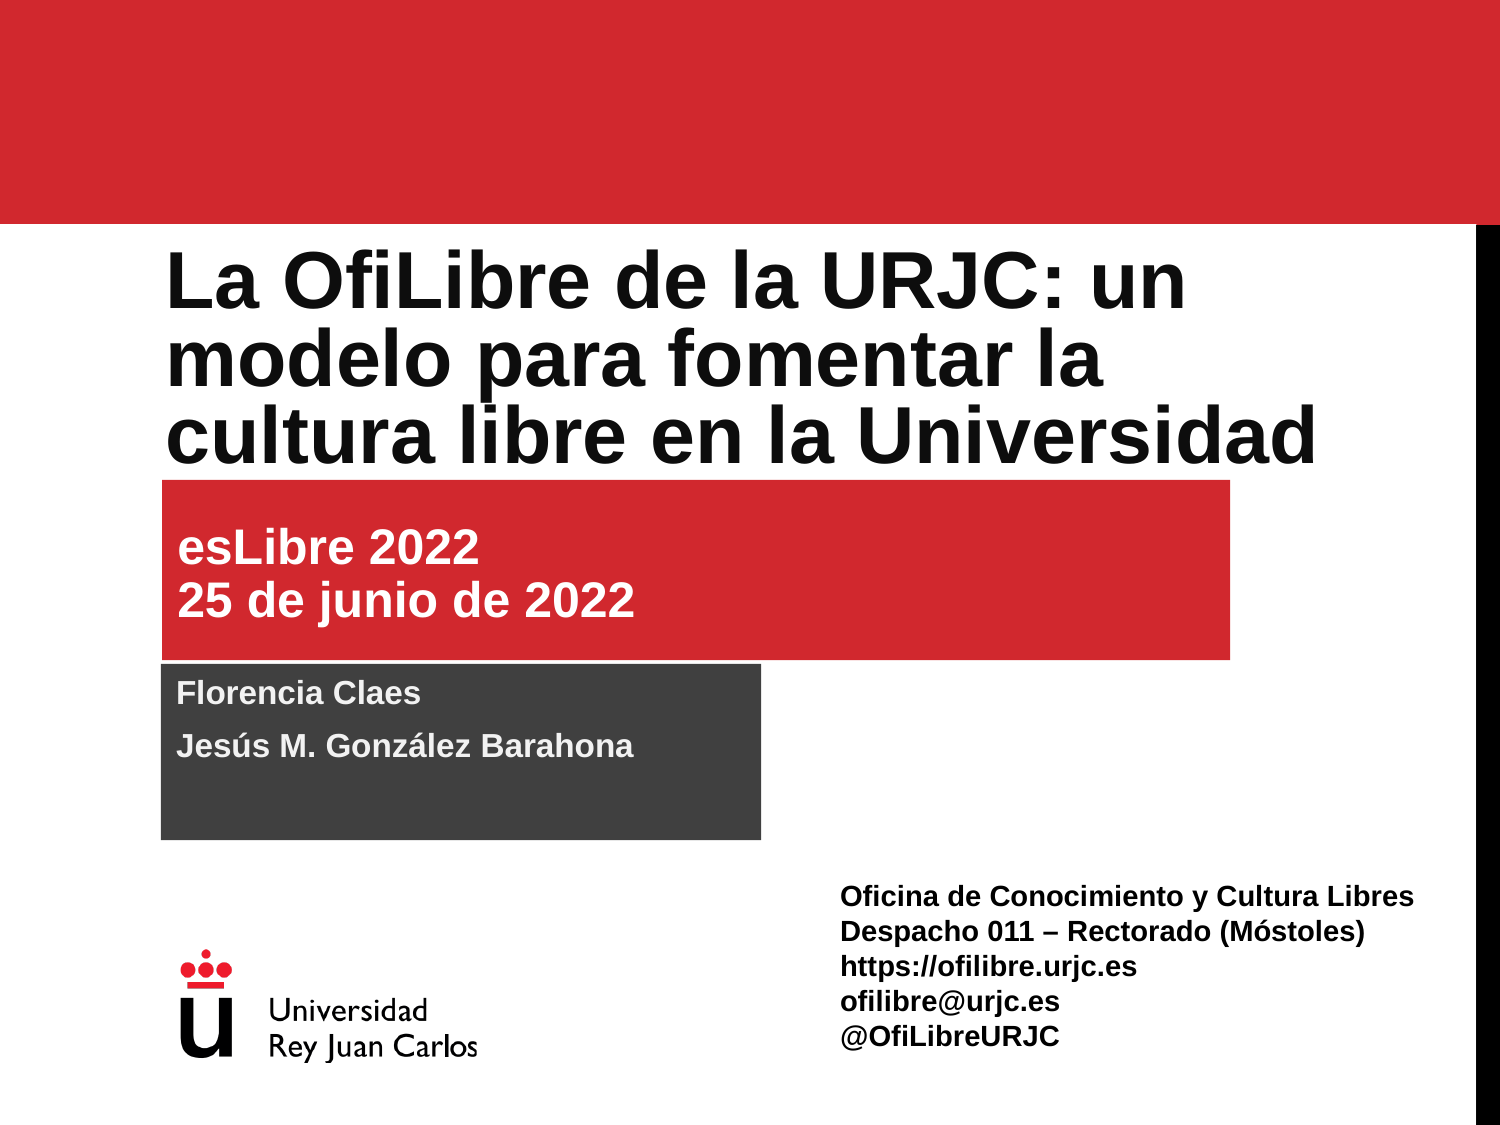

La OfiLibre de la URJC: un modelo para fomentar la cultura libre en la Universidad
esLibre 2022
25 de junio de 2022
Florencia Claes
Jesús M. González Barahona
Oficina de Conocimiento y Cultura Libres
Despacho 011 – Rectorado (Móstoles)
https://ofilibre.urjc.es
ofilibre@urjc.es
@OfiLibreURJC